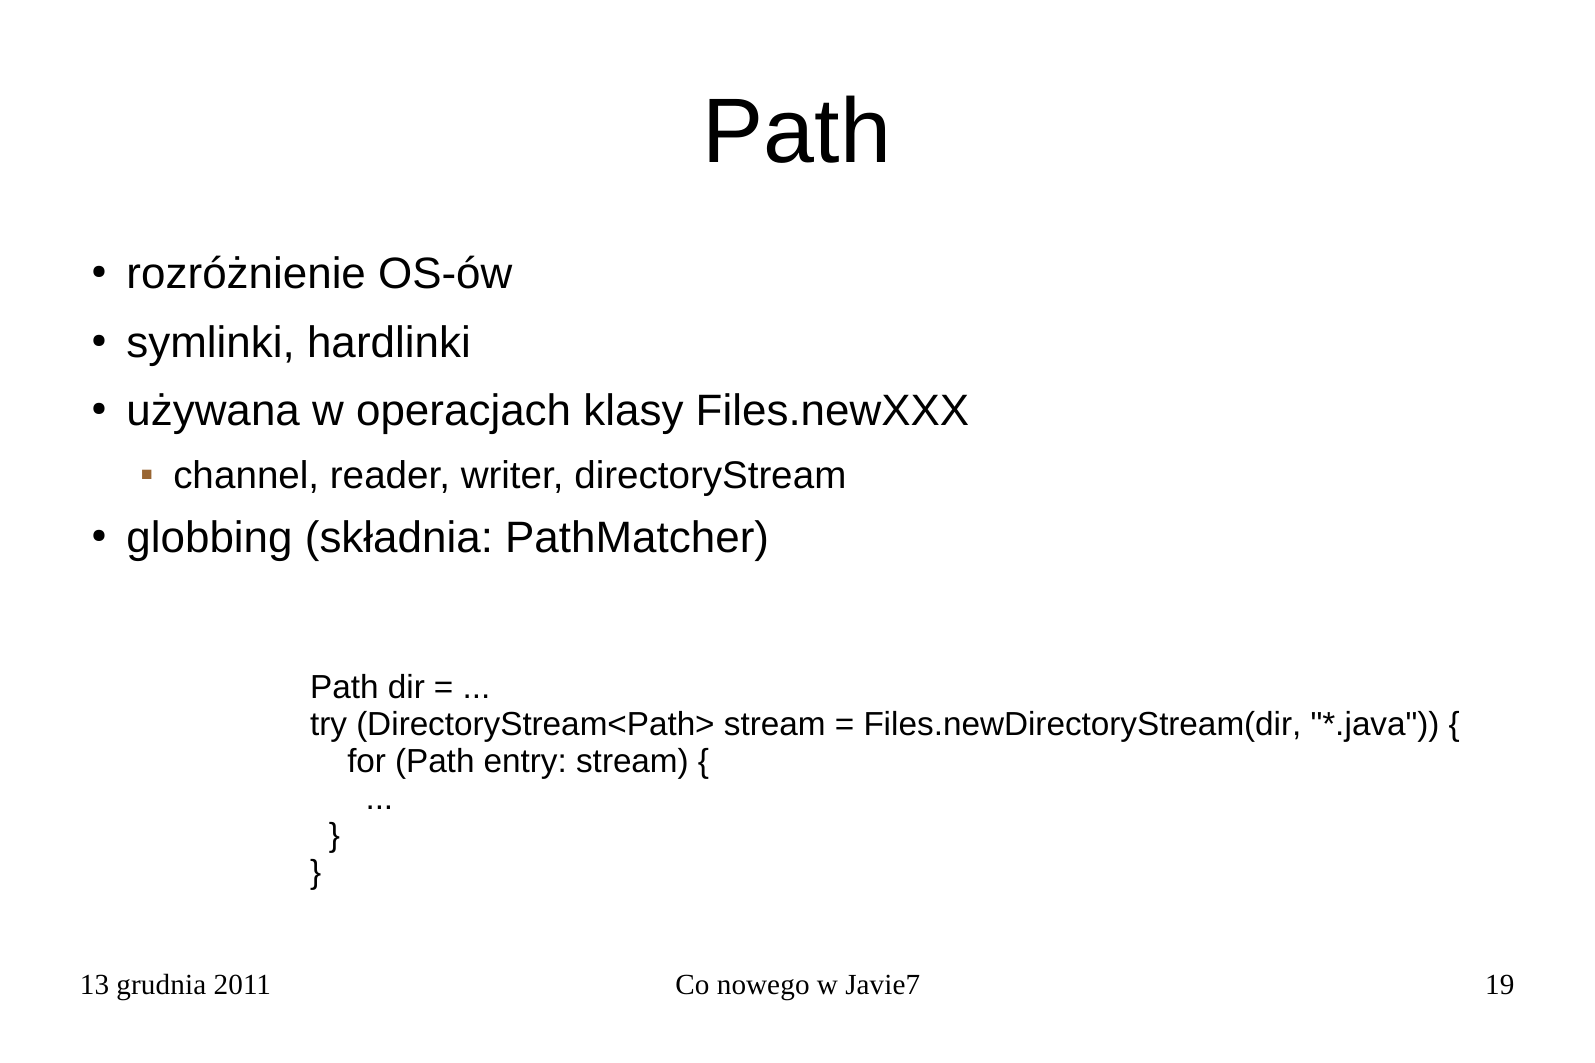

# Path
rozróżnienie OS-ów
symlinki, hardlinki
używana w operacjach klasy Files.newXXX
channel, reader, writer, directoryStream
globbing (składnia: PathMatcher)
 Path dir = ...
 try (DirectoryStream<Path> stream = Files.newDirectoryStream(dir, "*.java")) {
 for (Path entry: stream) {
 ...
 }
 }
13 grudnia 2011
Co nowego w Javie7
19